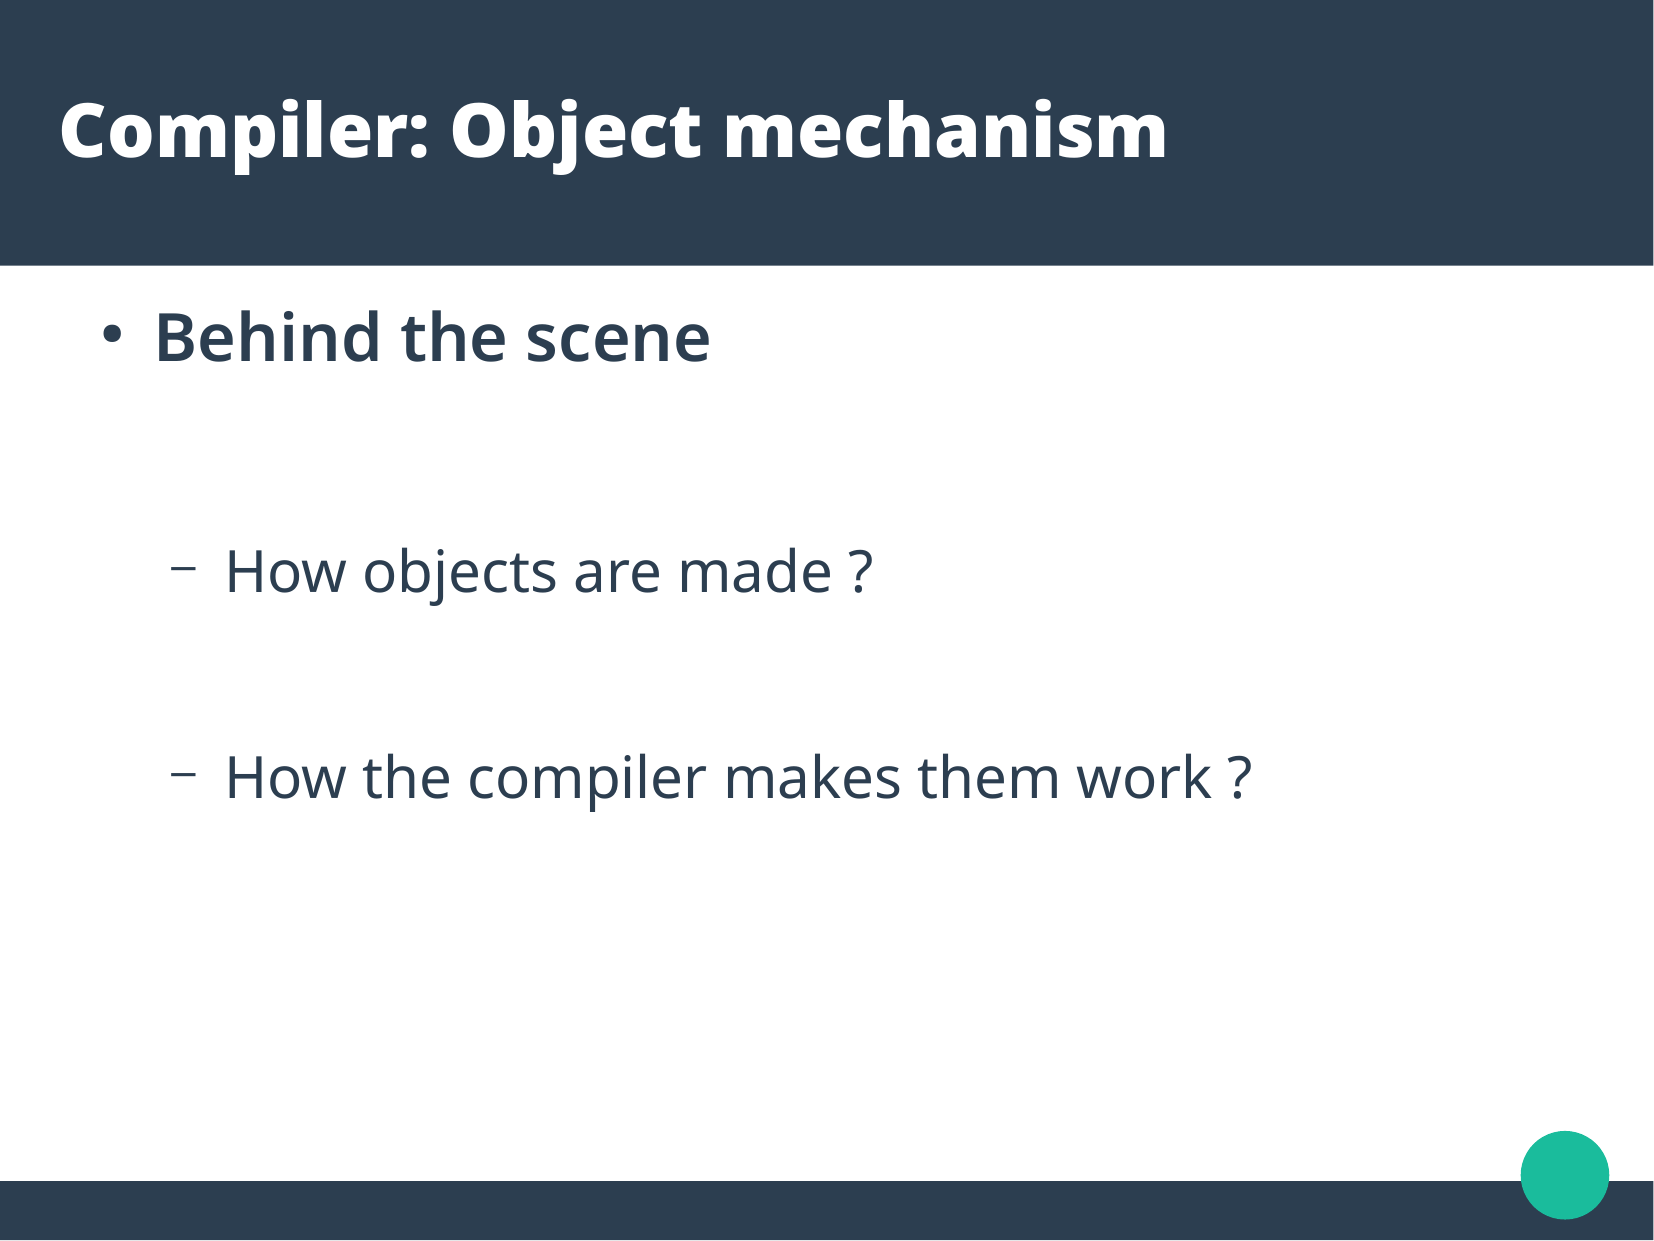

# Compiler: Object mechanism
Behind the scene
How objects are made ?
How the compiler makes them work ?